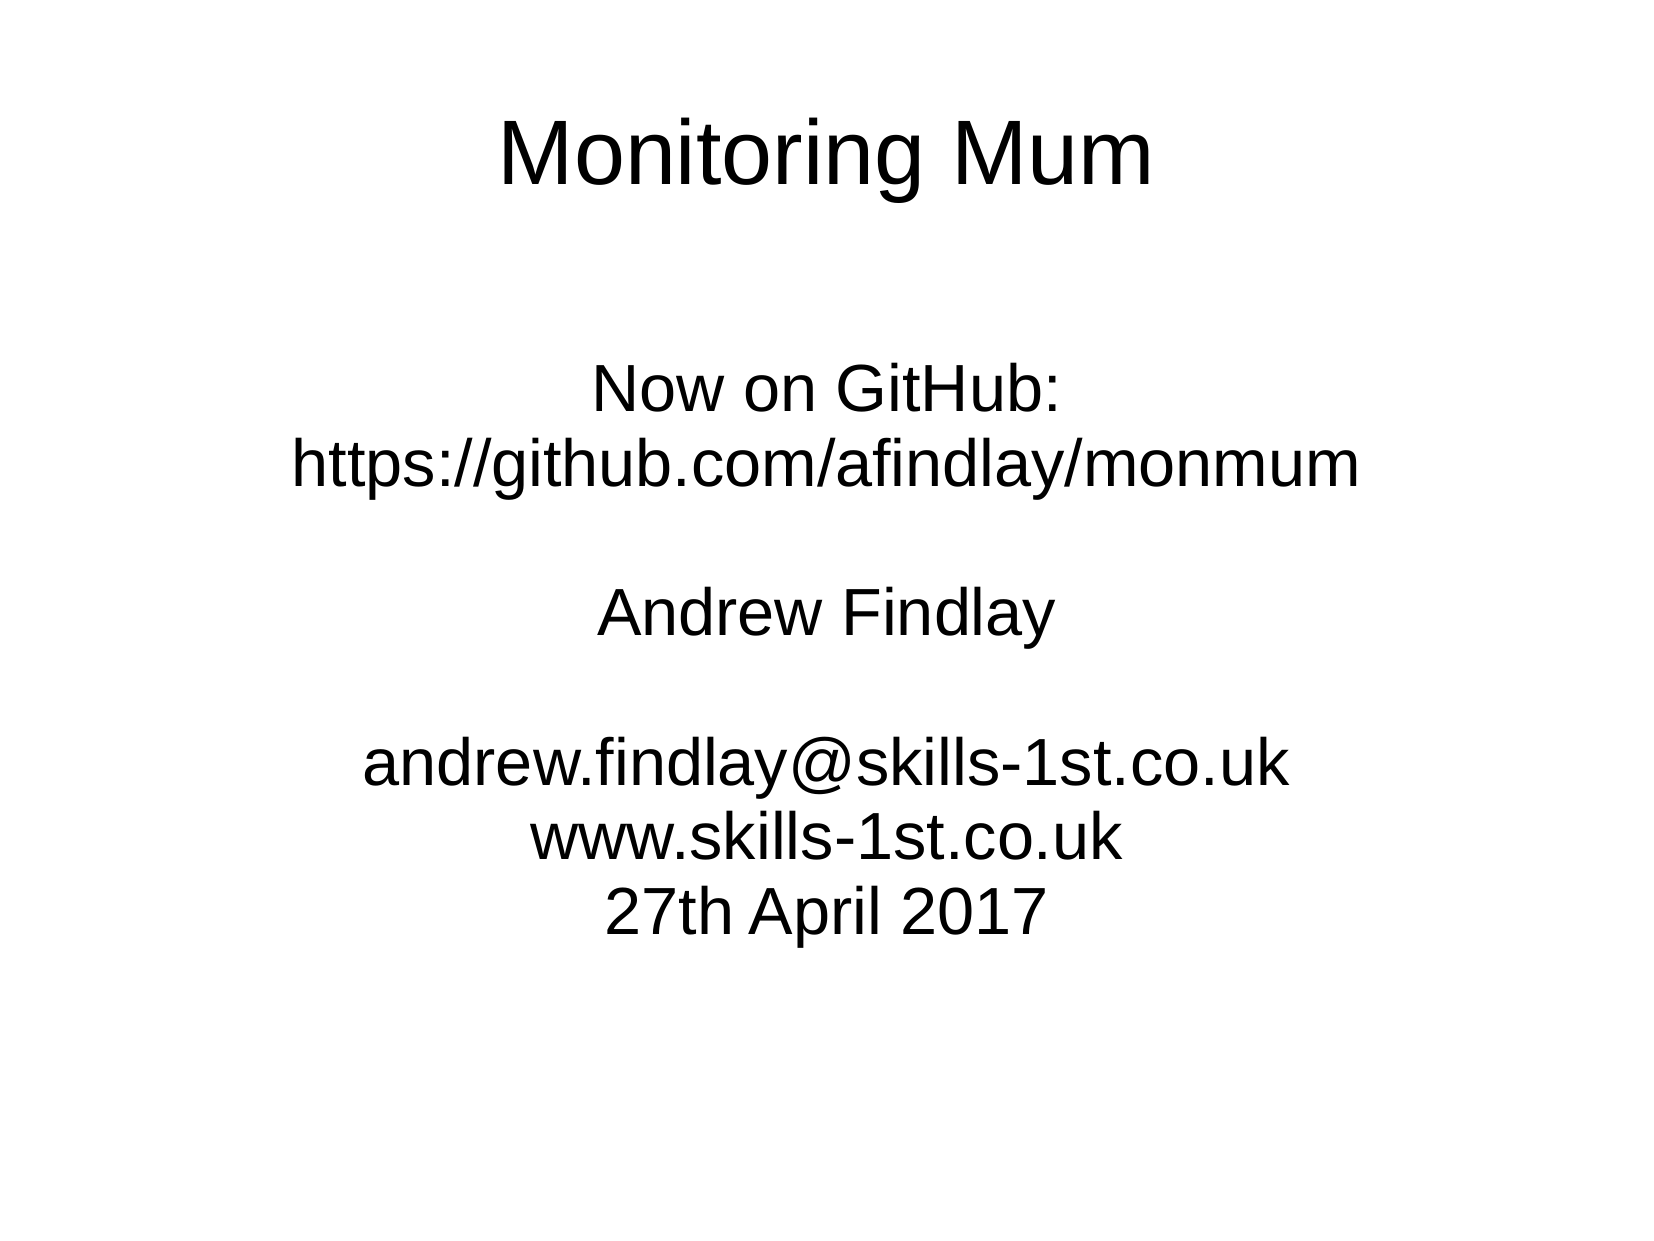

# Monitoring Mum
Now on GitHub:
https://github.com/afindlay/monmum
Andrew Findlay
andrew.findlay@skills-1st.co.uk
www.skills-1st.co.uk
27th April 2017